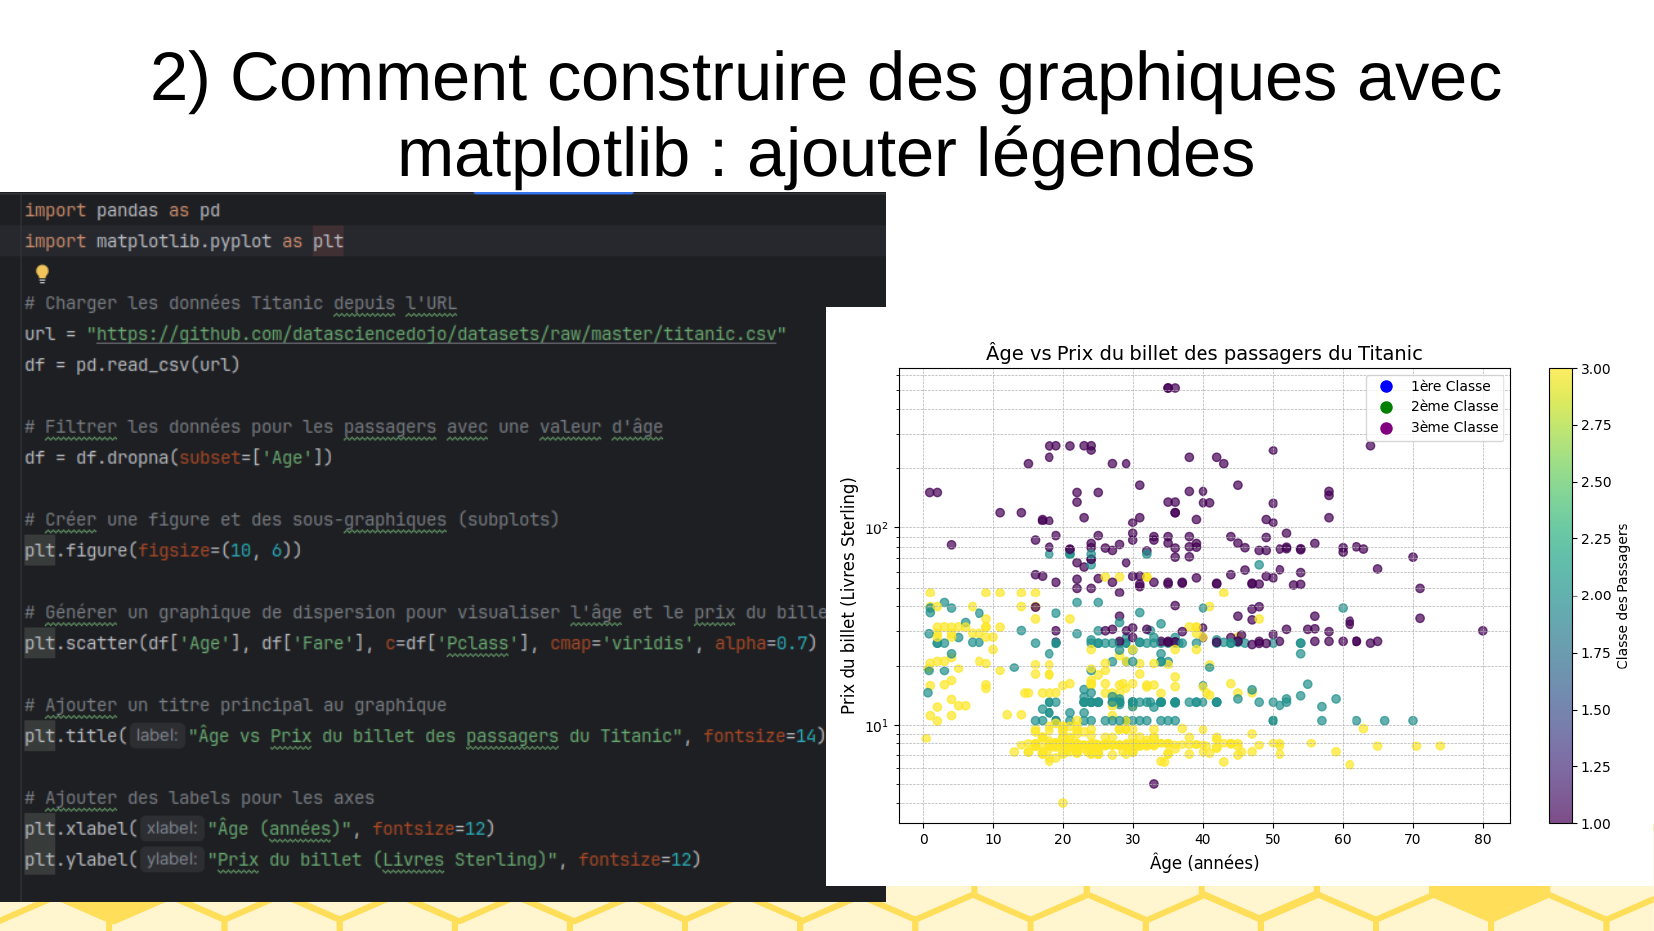

# 2) Comment construire des graphiques avec matplotlib : ajouter légendes